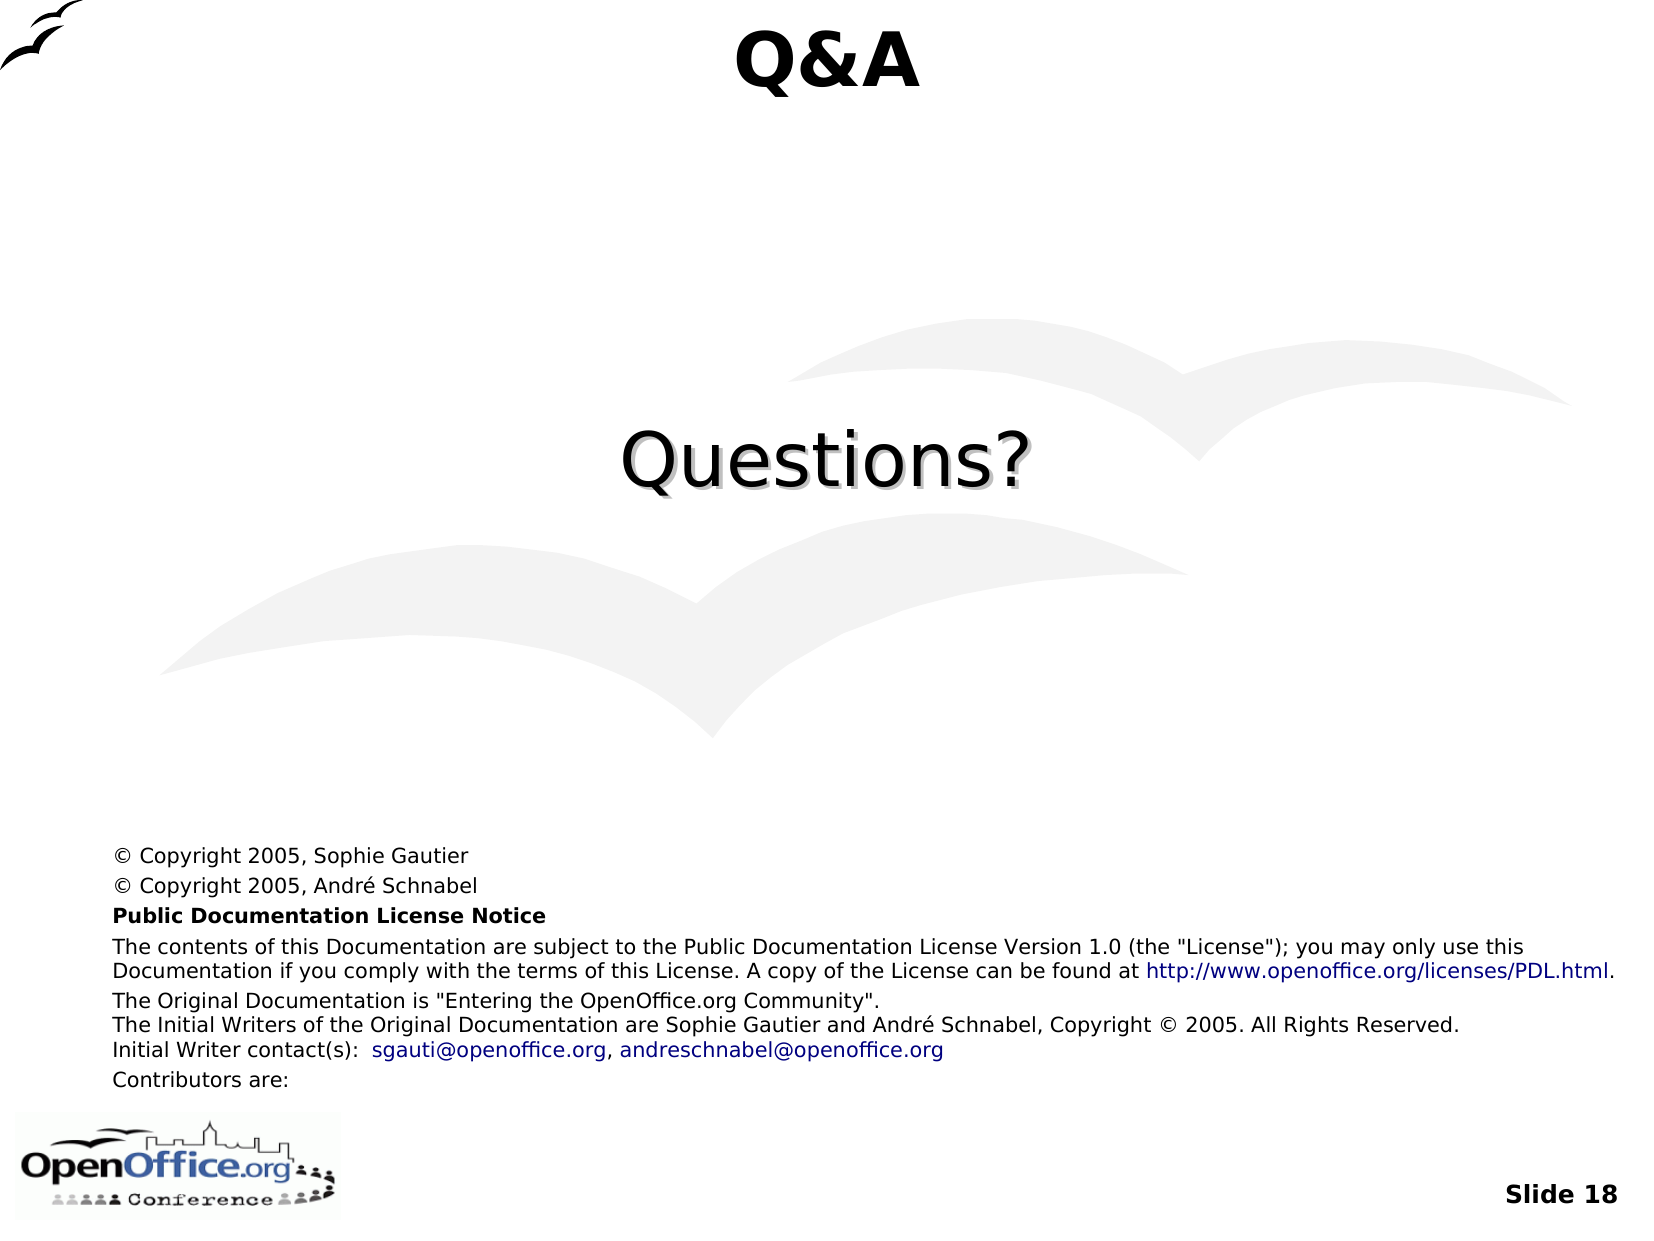

# Q&A
Questions?
© Copyright 2005, Sophie Gautier
© Copyright 2005, André Schnabel
Public Documentation License Notice
The contents of this Documentation are subject to the Public Documentation License Version 1.0 (the "License"); you may only use this Documentation if you comply with the terms of this License. A copy of the License can be found at http://www.openoffice.org/licenses/PDL.html.
The Original Documentation is "Entering the OpenOffice.org Community".
The Initial Writers of the Original Documentation are Sophie Gautier and André Schnabel, Copyright © 2005. All Rights Reserved.
Initial Writer contact(s): sgauti@openoffice.org, andreschnabel@openoffice.org
Contributors are: